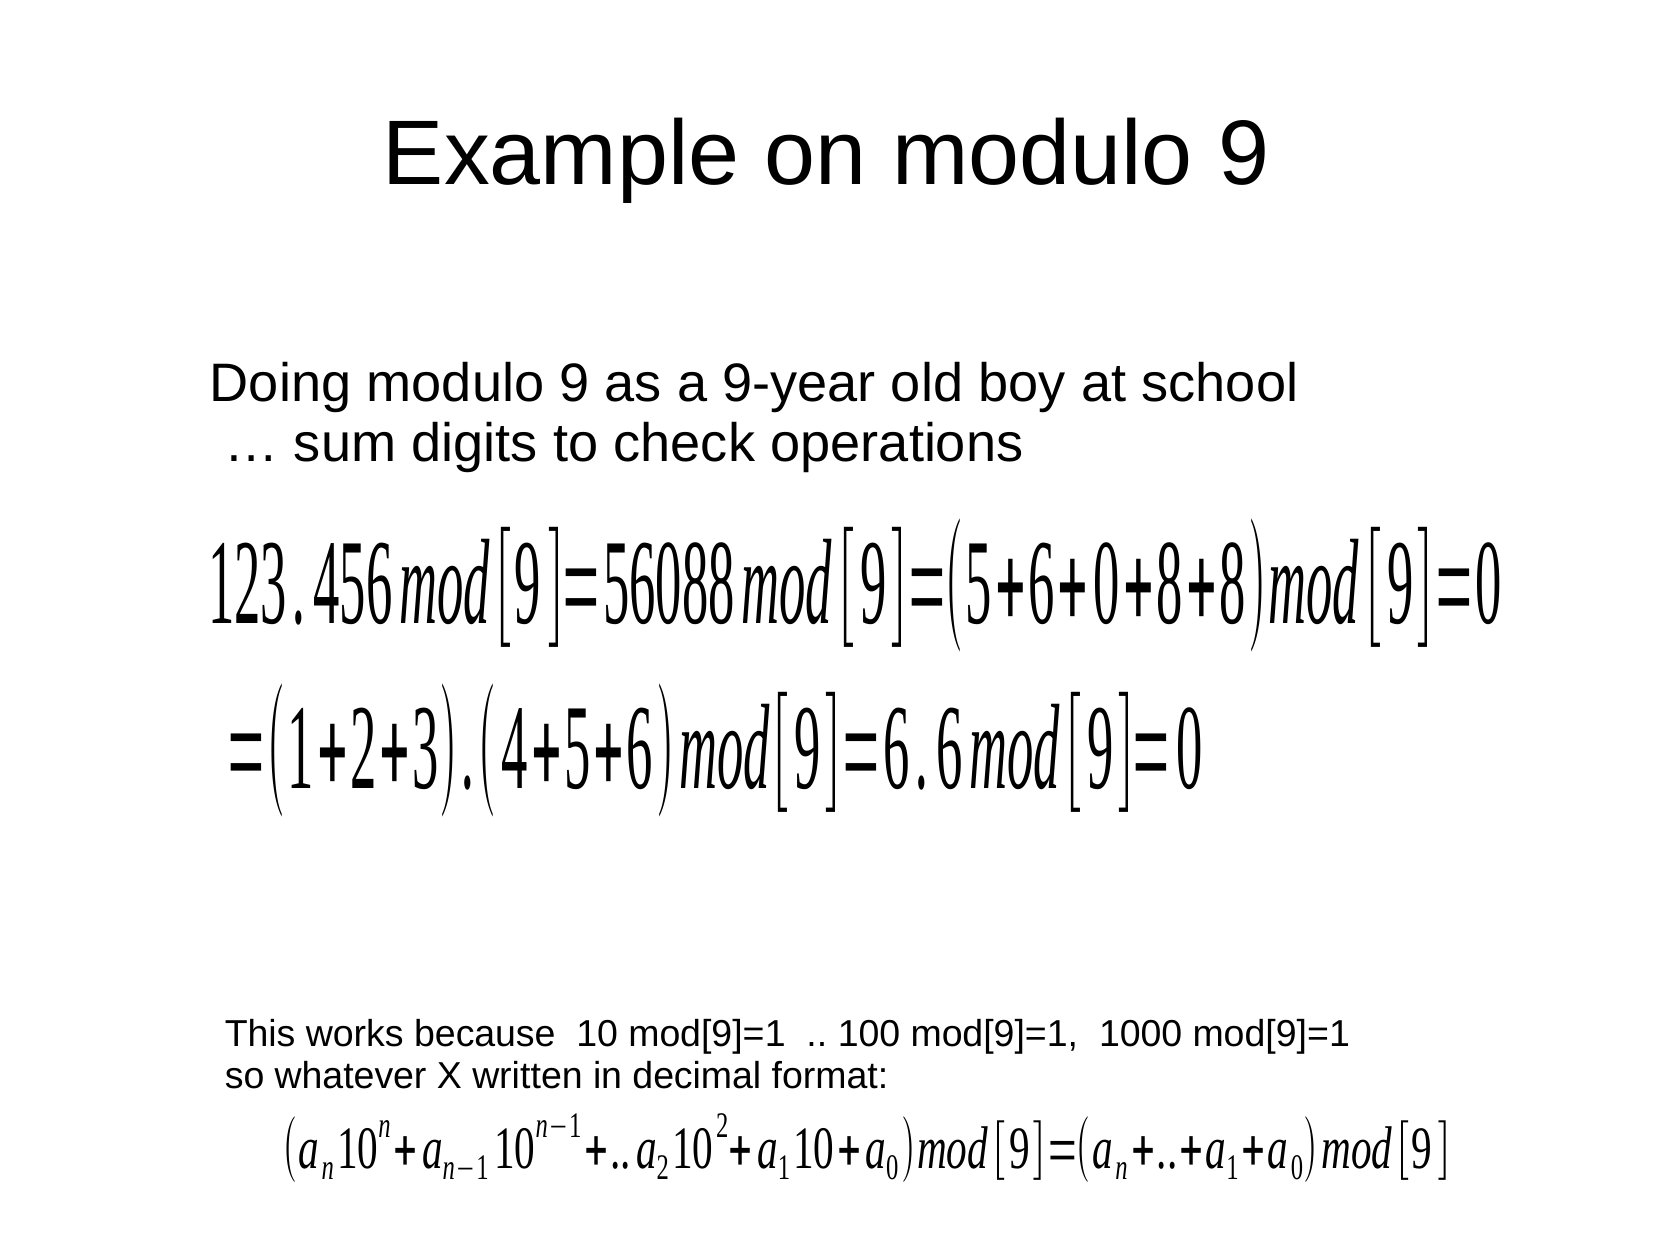

# Example on modulo 9
Doing modulo 9 as a 9-year old boy at school
 … sum digits to check operations
This works because 10 mod[9]=1 .. 100 mod[9]=1, 1000 mod[9]=1
so whatever X written in decimal format: